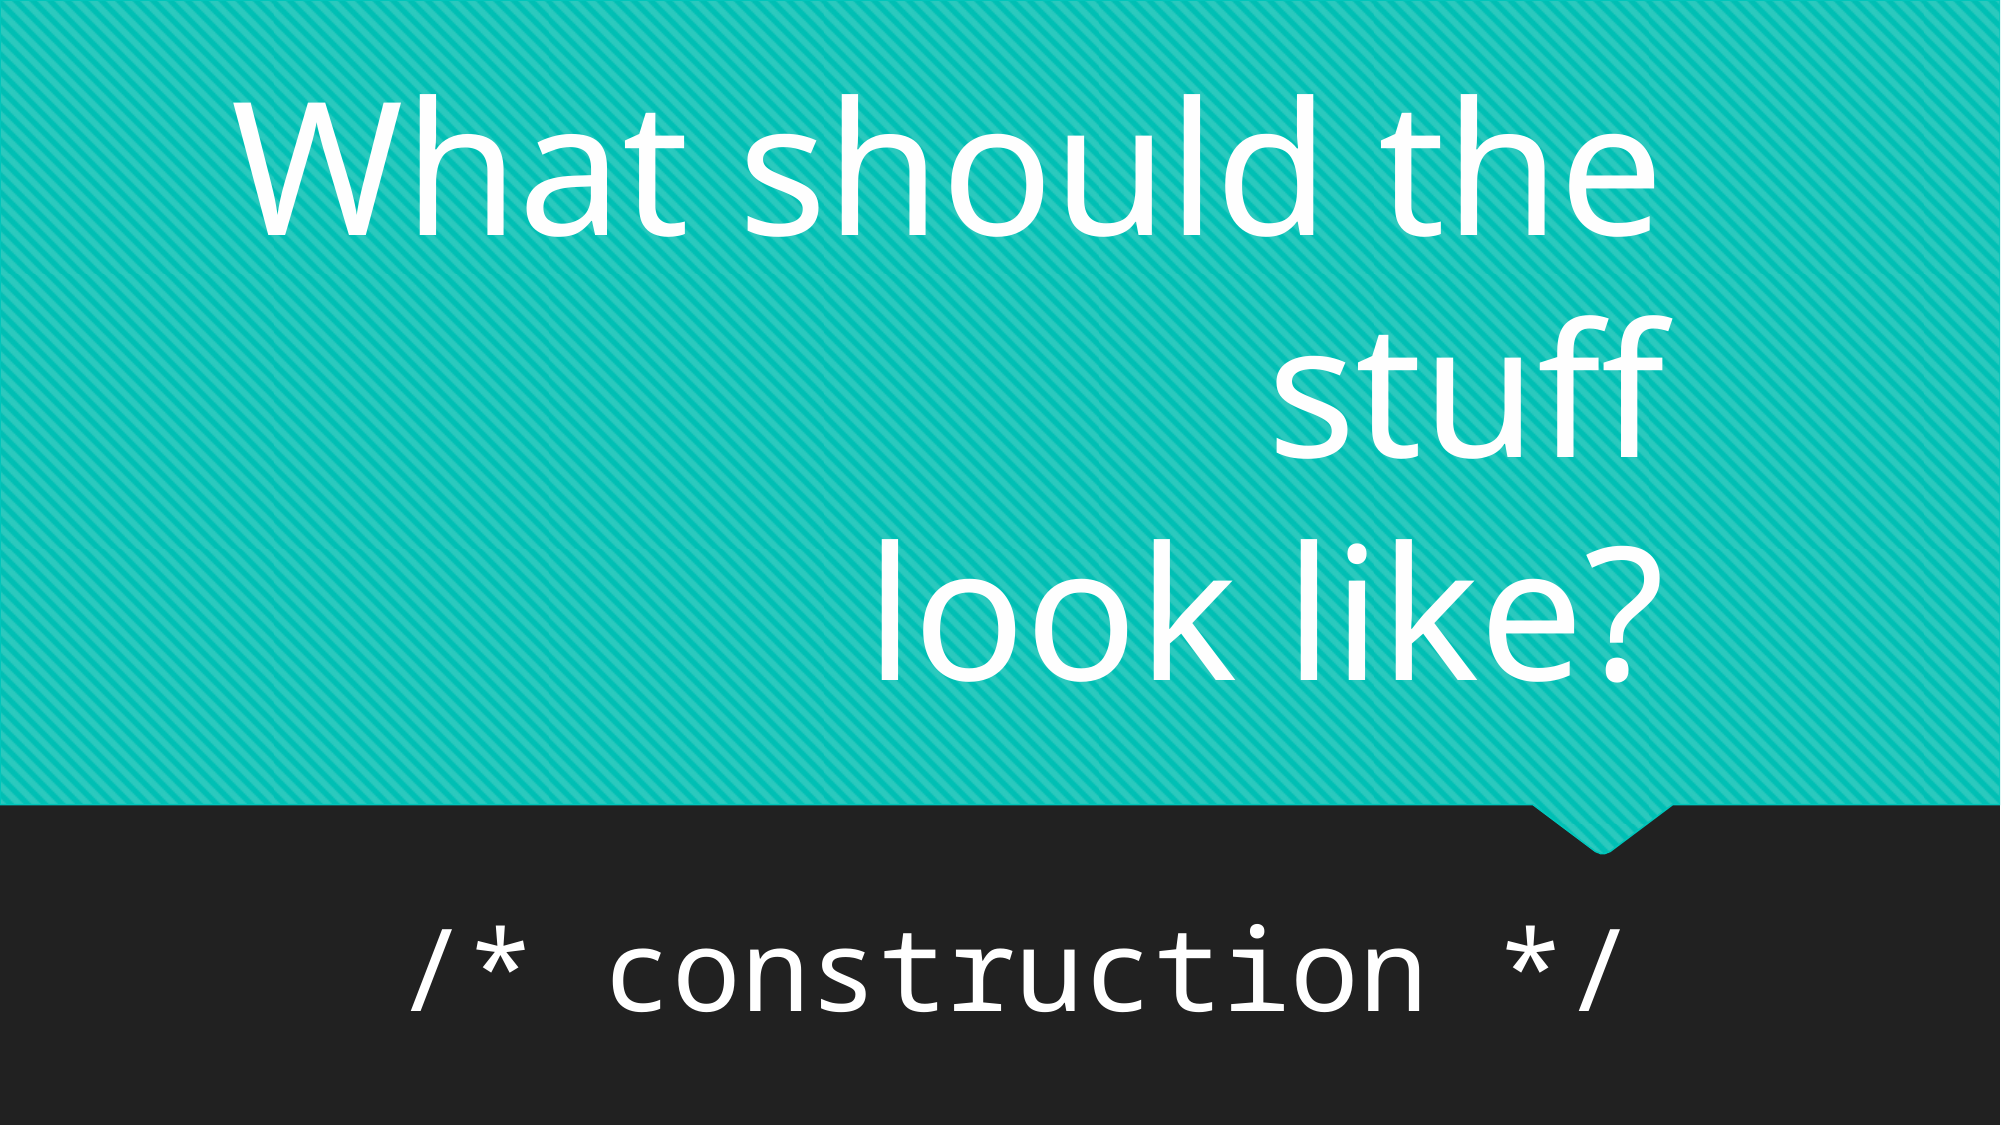

# What should the stuff look like?
/* construction */